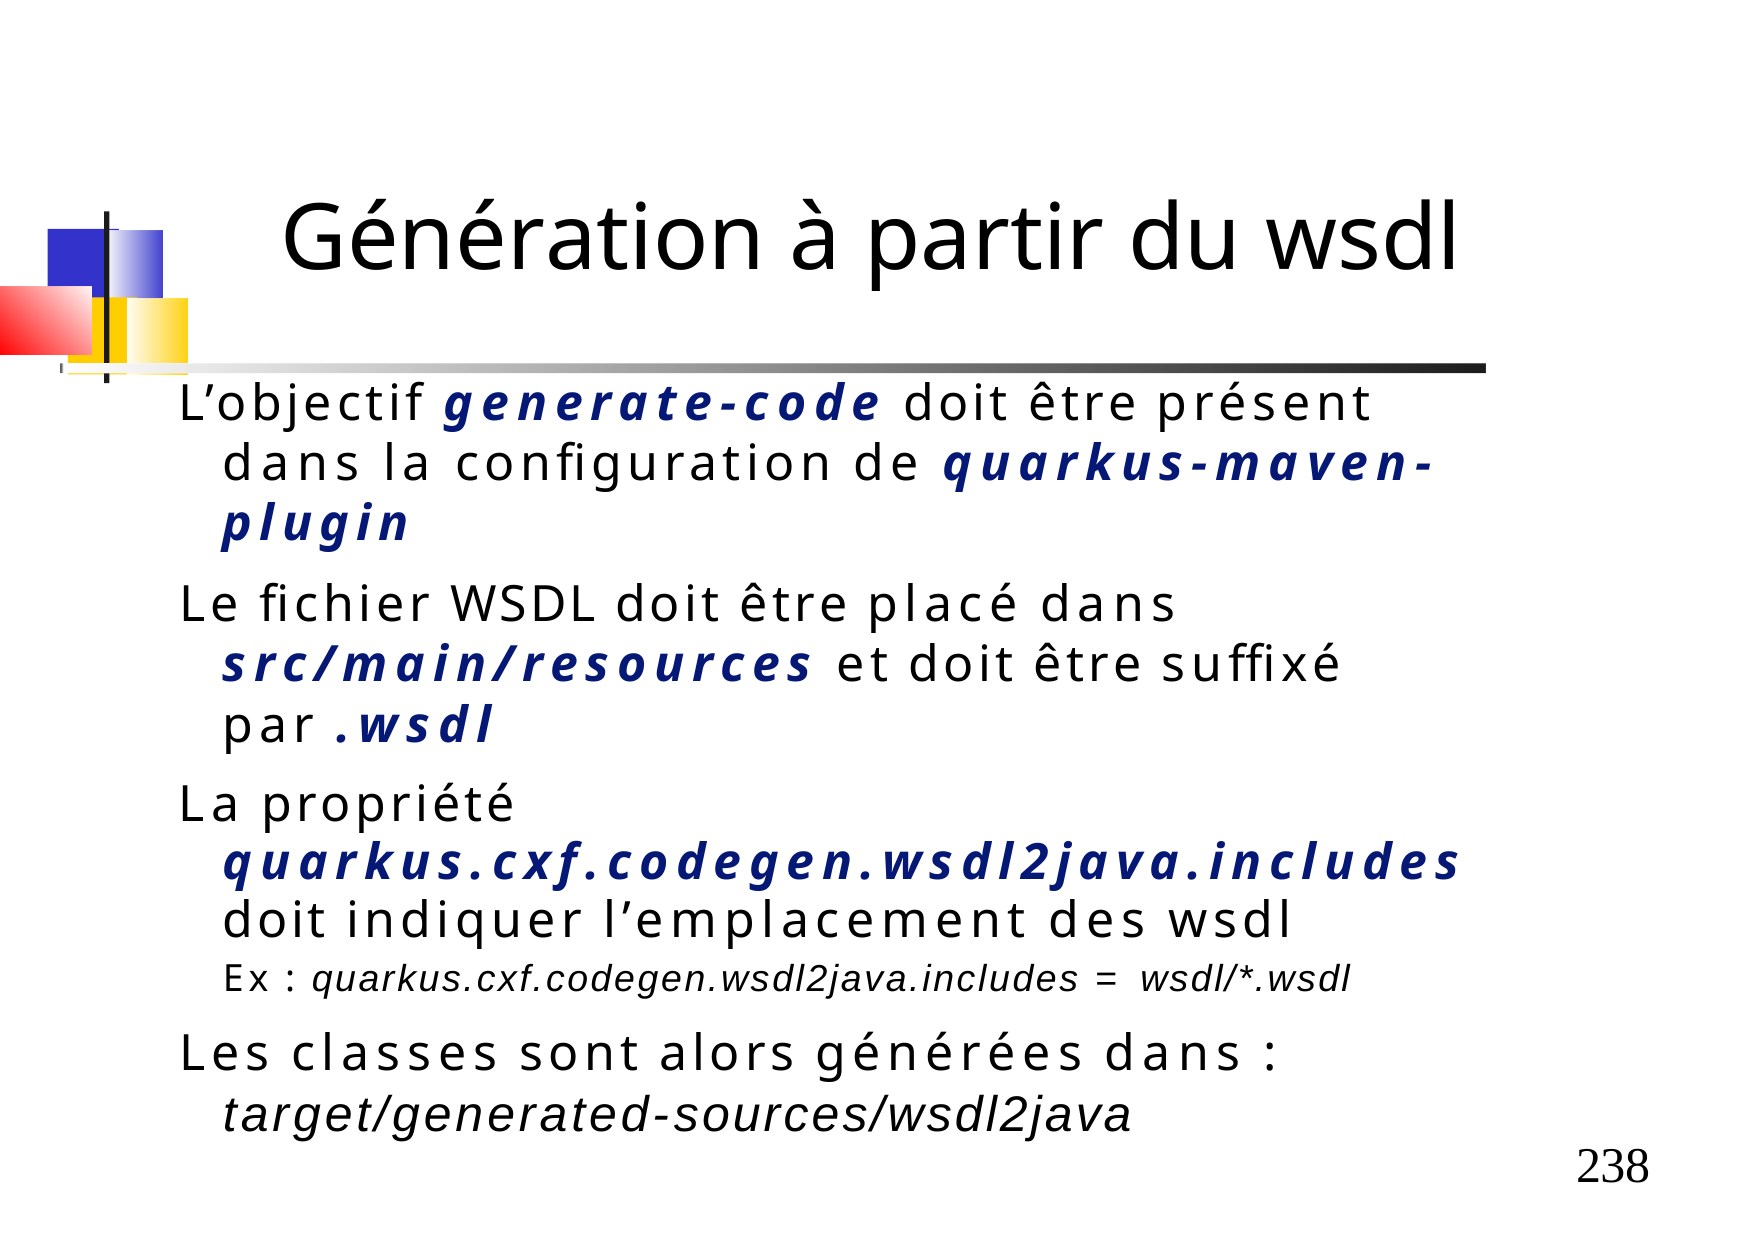

# Génération à partir du wsdl
L’objectif generate-code doit être présent dans la configuration de quarkus-maven-plugin
Le fichier WSDL doit être placé dans
src/main/resources et doit être suffixé par .wsdl
La propriété quarkus.cxf.codegen.wsdl2java.includes doit indiquer l’emplacement des wsdl
Ex : quarkus.cxf.codegen.wsdl2java.includes = wsdl/*.wsdl
Les classes sont alors générées dans :
target/generated-sources/wsdl2java
238